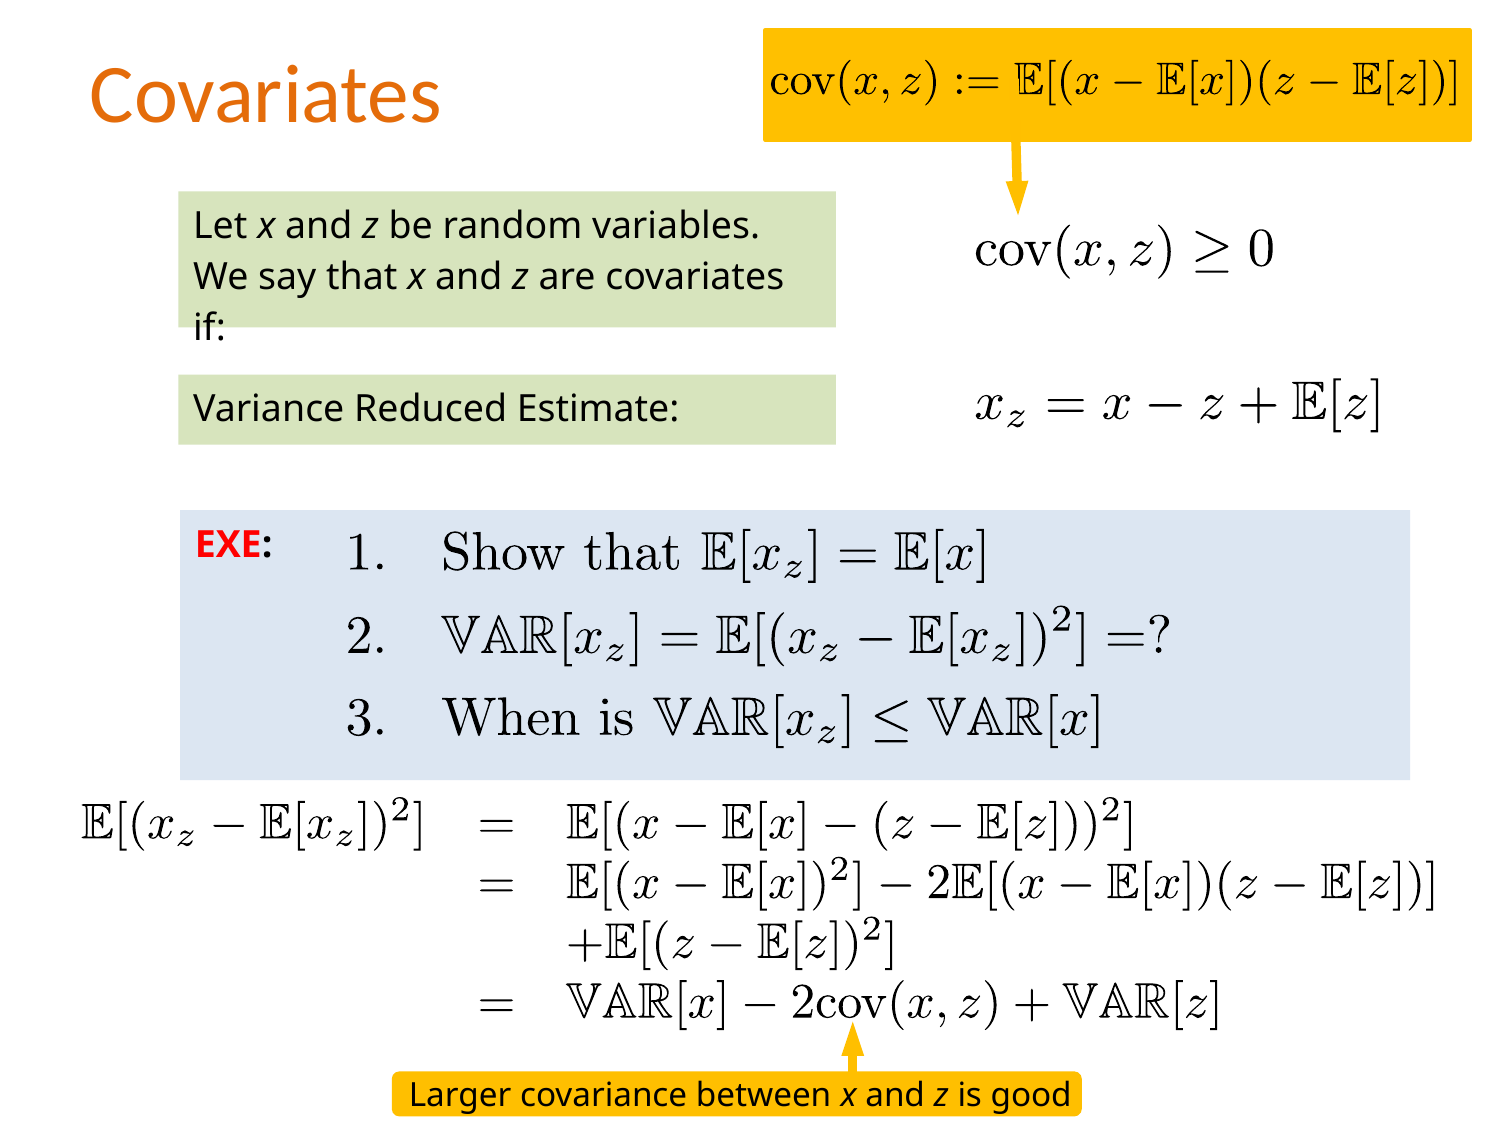

Covariates
Let x and z be random variables. We say that x and z are covariates if:
Variance Reduced Estimate:
EXE:
Larger covariance between x and z is good